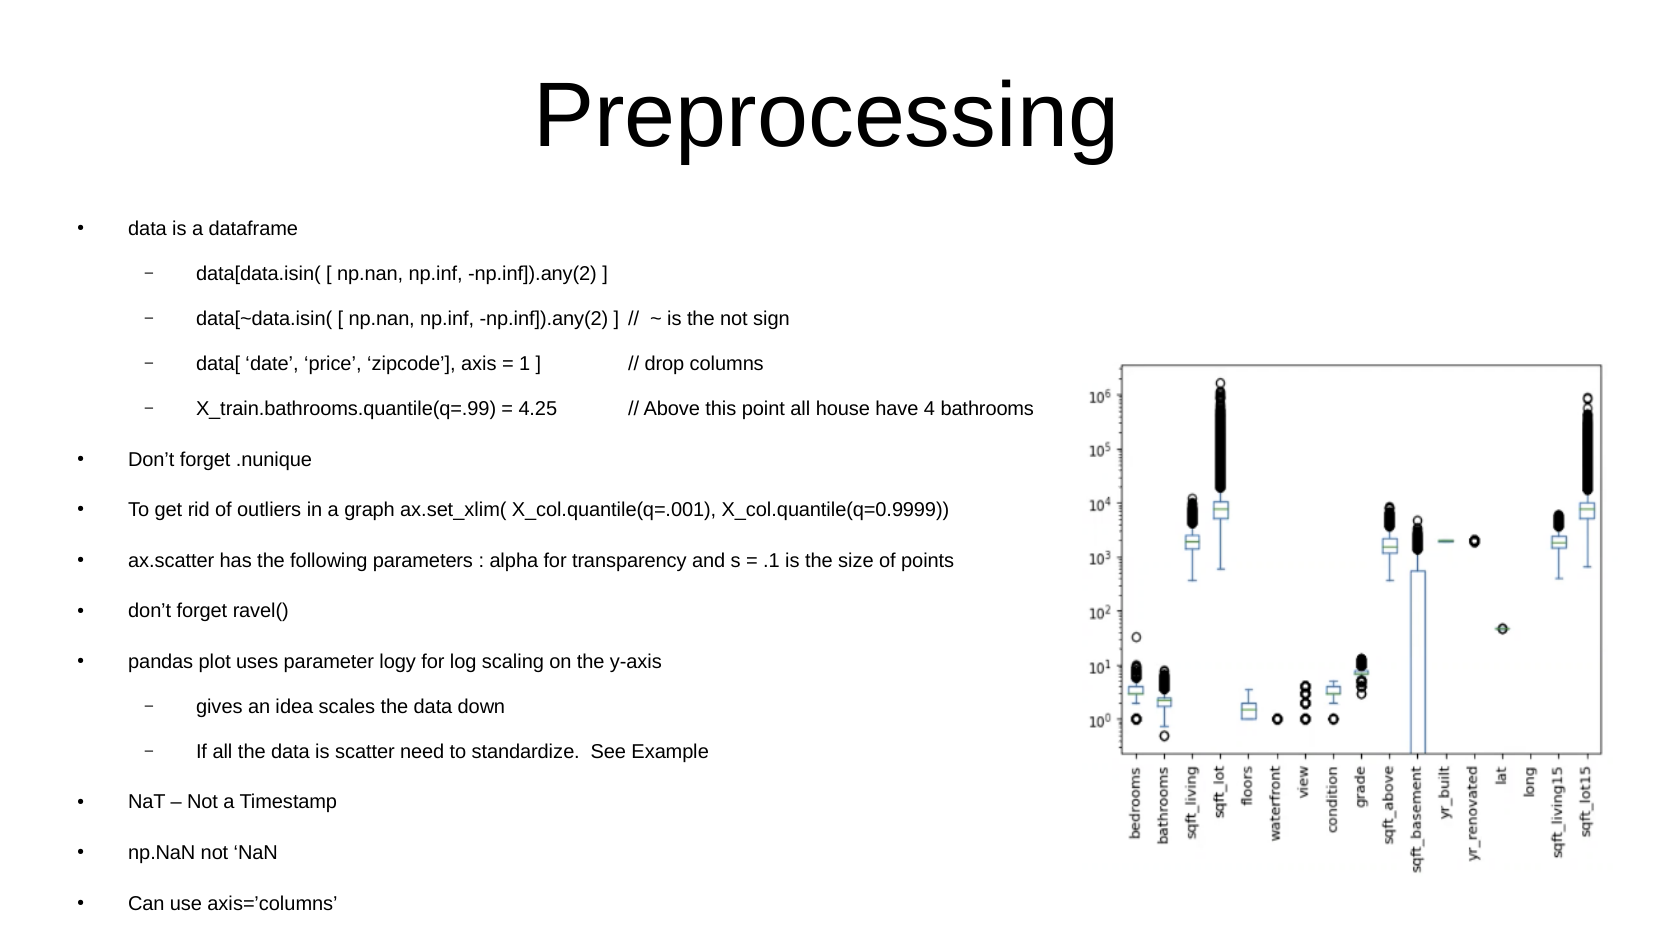

# Preprocessing
data is a dataframe
data[data.isin( [ np.nan, np.inf, -np.inf]).any(2) ]
data[~data.isin( [ np.nan, np.inf, -np.inf]).any(2) ] 		// ~ is the not sign
data[ ‘date’, ‘price’, ‘zipcode’], axis = 1 ]			// drop columns
X_train.bathrooms.quantile(q=.99) = 4.25		// Above this point all house have 4 bathrooms
Don’t forget .nunique
To get rid of outliers in a graph ax.set_xlim( X_col.quantile(q=.001), X_col.quantile(q=0.9999))
ax.scatter has the following parameters : alpha for transparency and s = .1 is the size of points
don’t forget ravel()
pandas plot uses parameter logy for log scaling on the y-axis
gives an idea scales the data down
If all the data is scatter need to standardize. See Example
NaT – Not a Timestamp
np.NaN not ‘NaN
Can use axis=’columns’